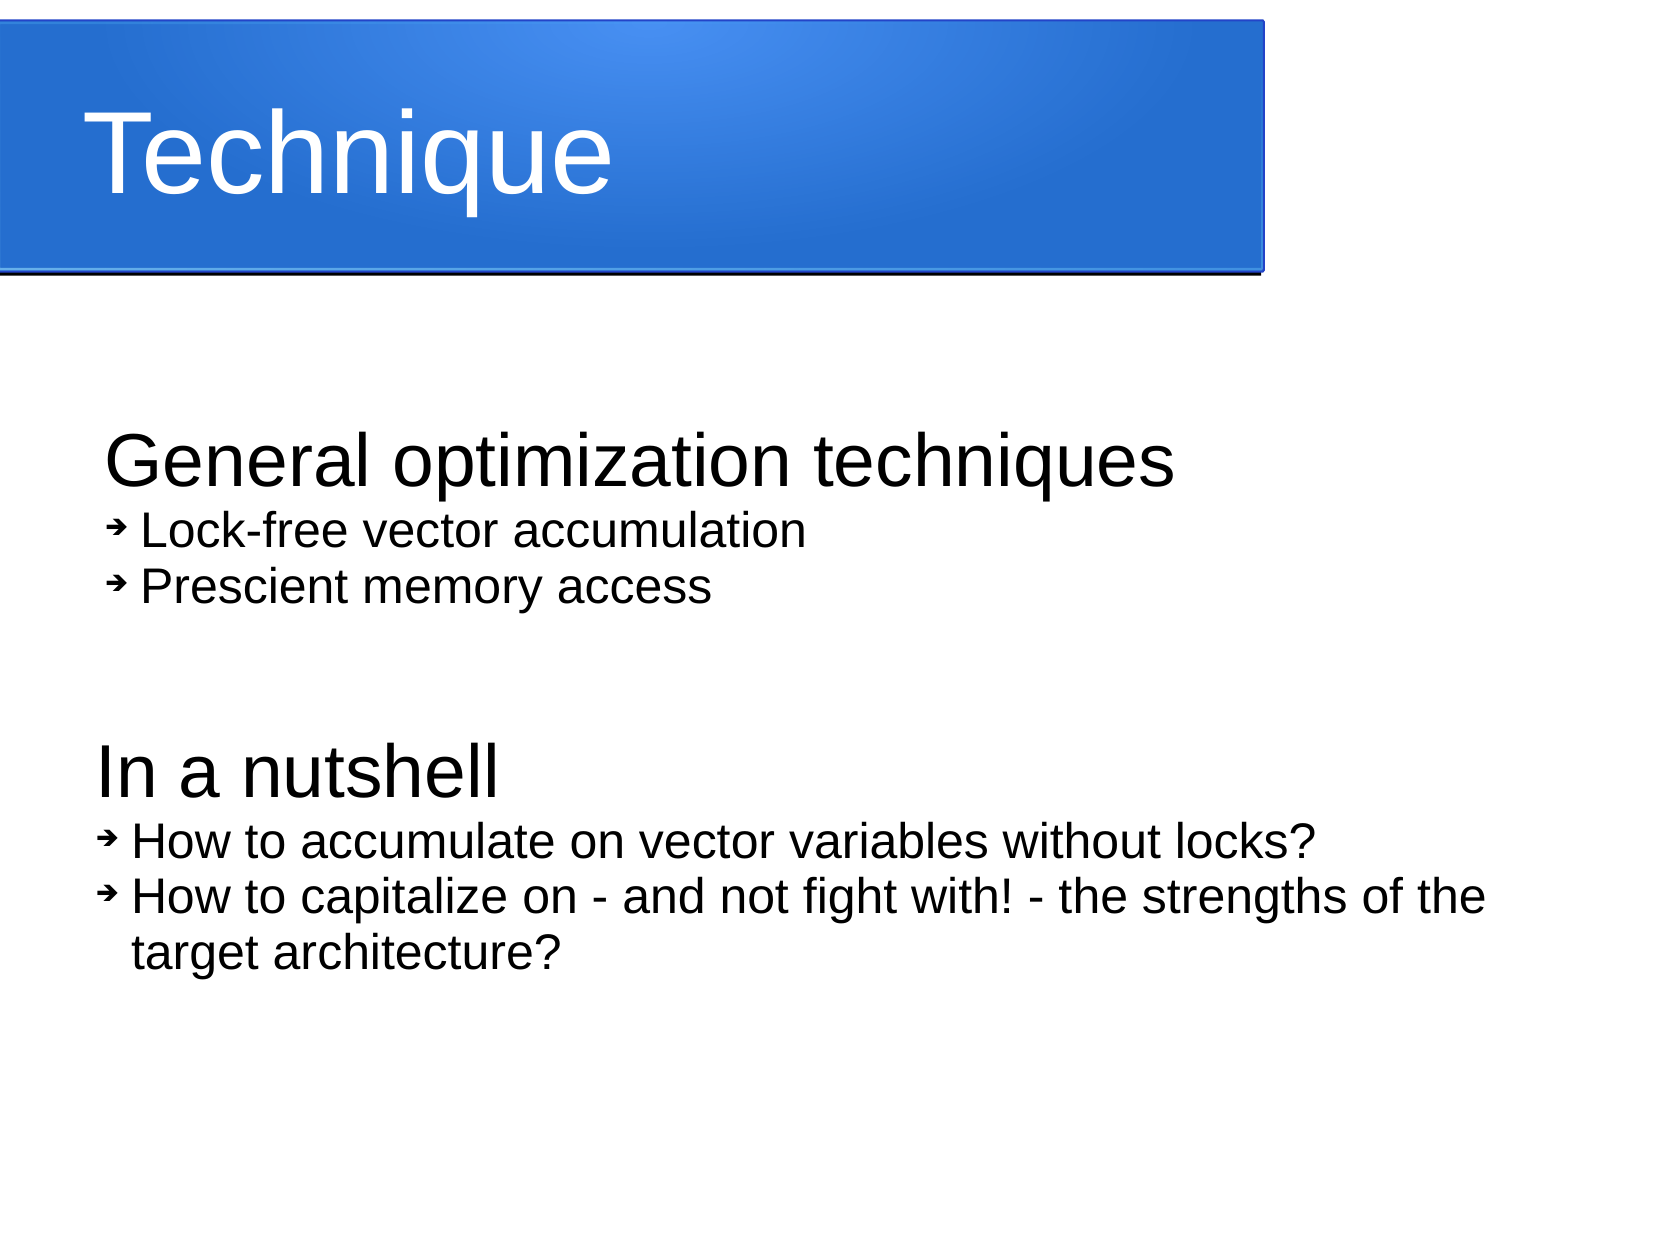

# Technique
General optimization techniques
Lock-free vector accumulation
Prescient memory access
In a nutshell
How to accumulate on vector variables without locks?
How to capitalize on - and not fight with! - the strengths of the target architecture?